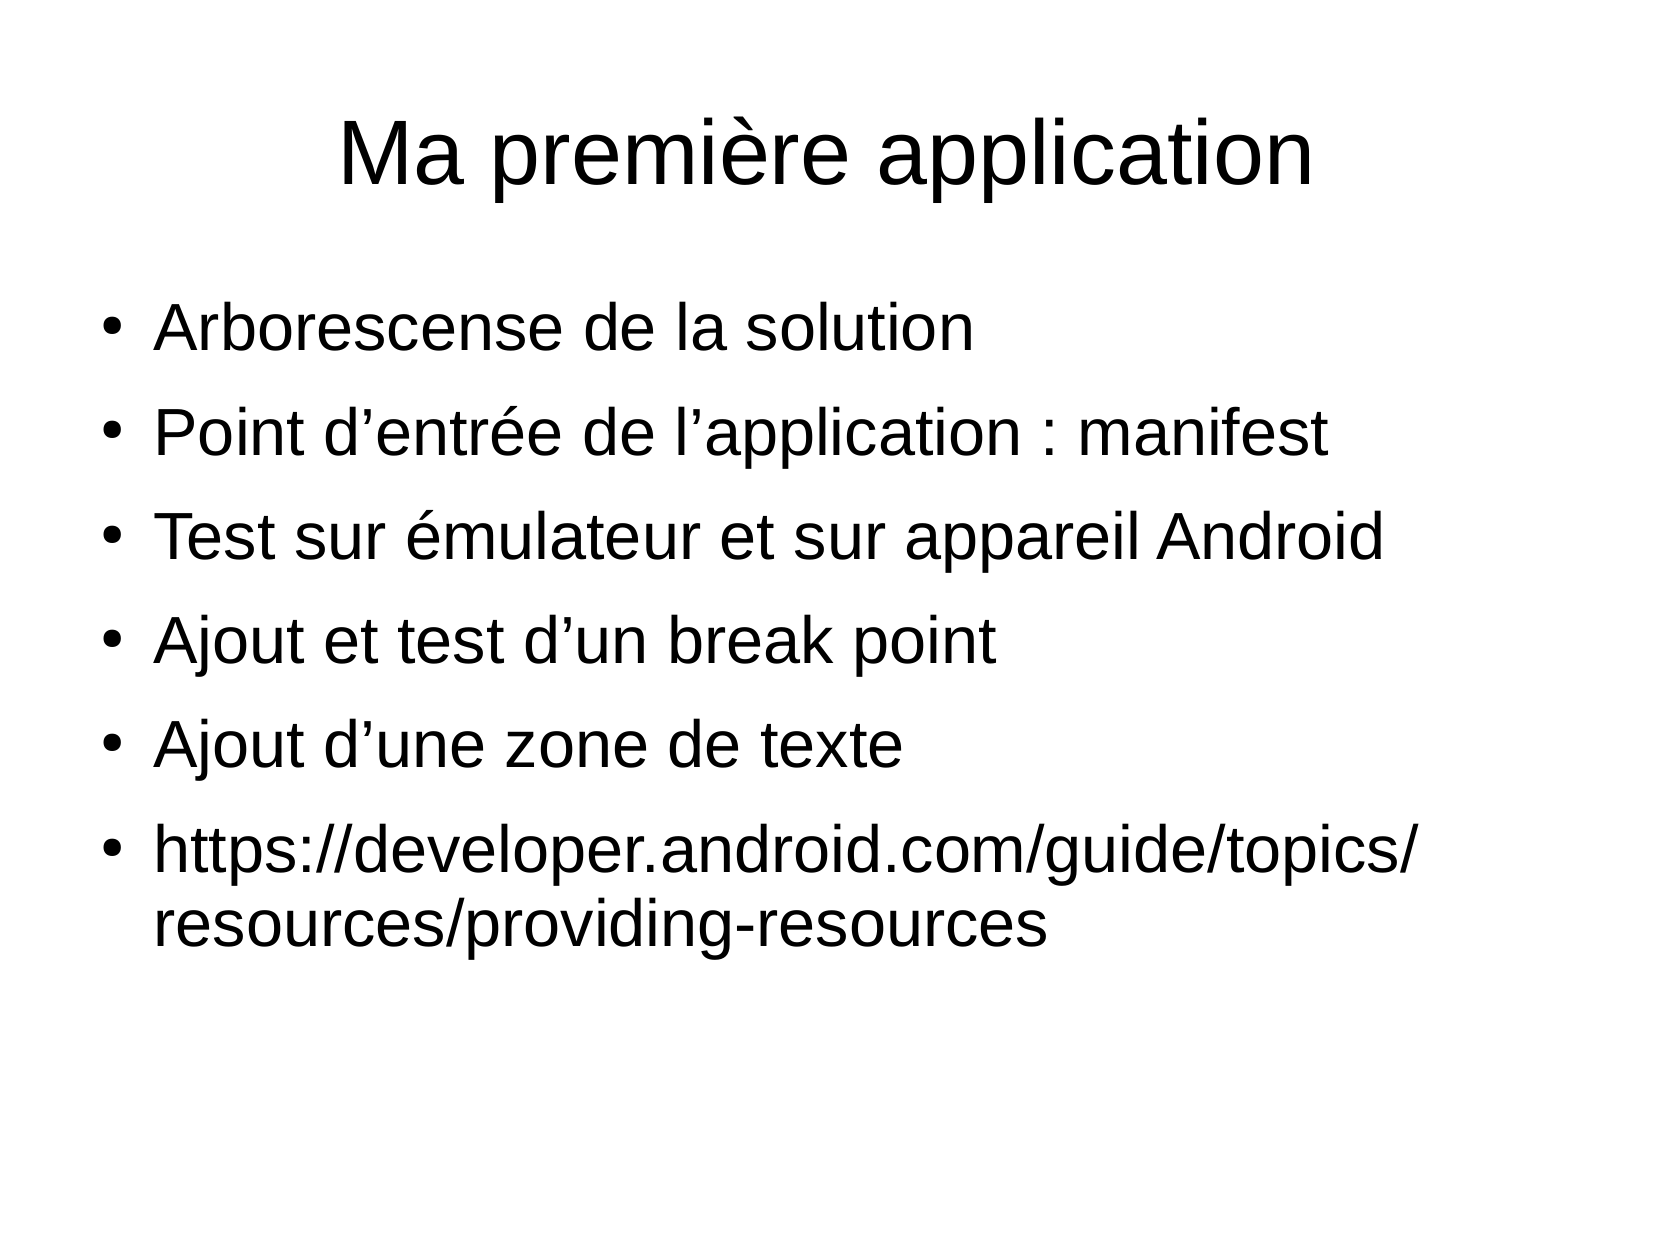

# Ma première application
Arborescense de la solution
Point d’entrée de l’application : manifest
Test sur émulateur et sur appareil Android
Ajout et test d’un break point
Ajout d’une zone de texte
https://developer.android.com/guide/topics/resources/providing-resources